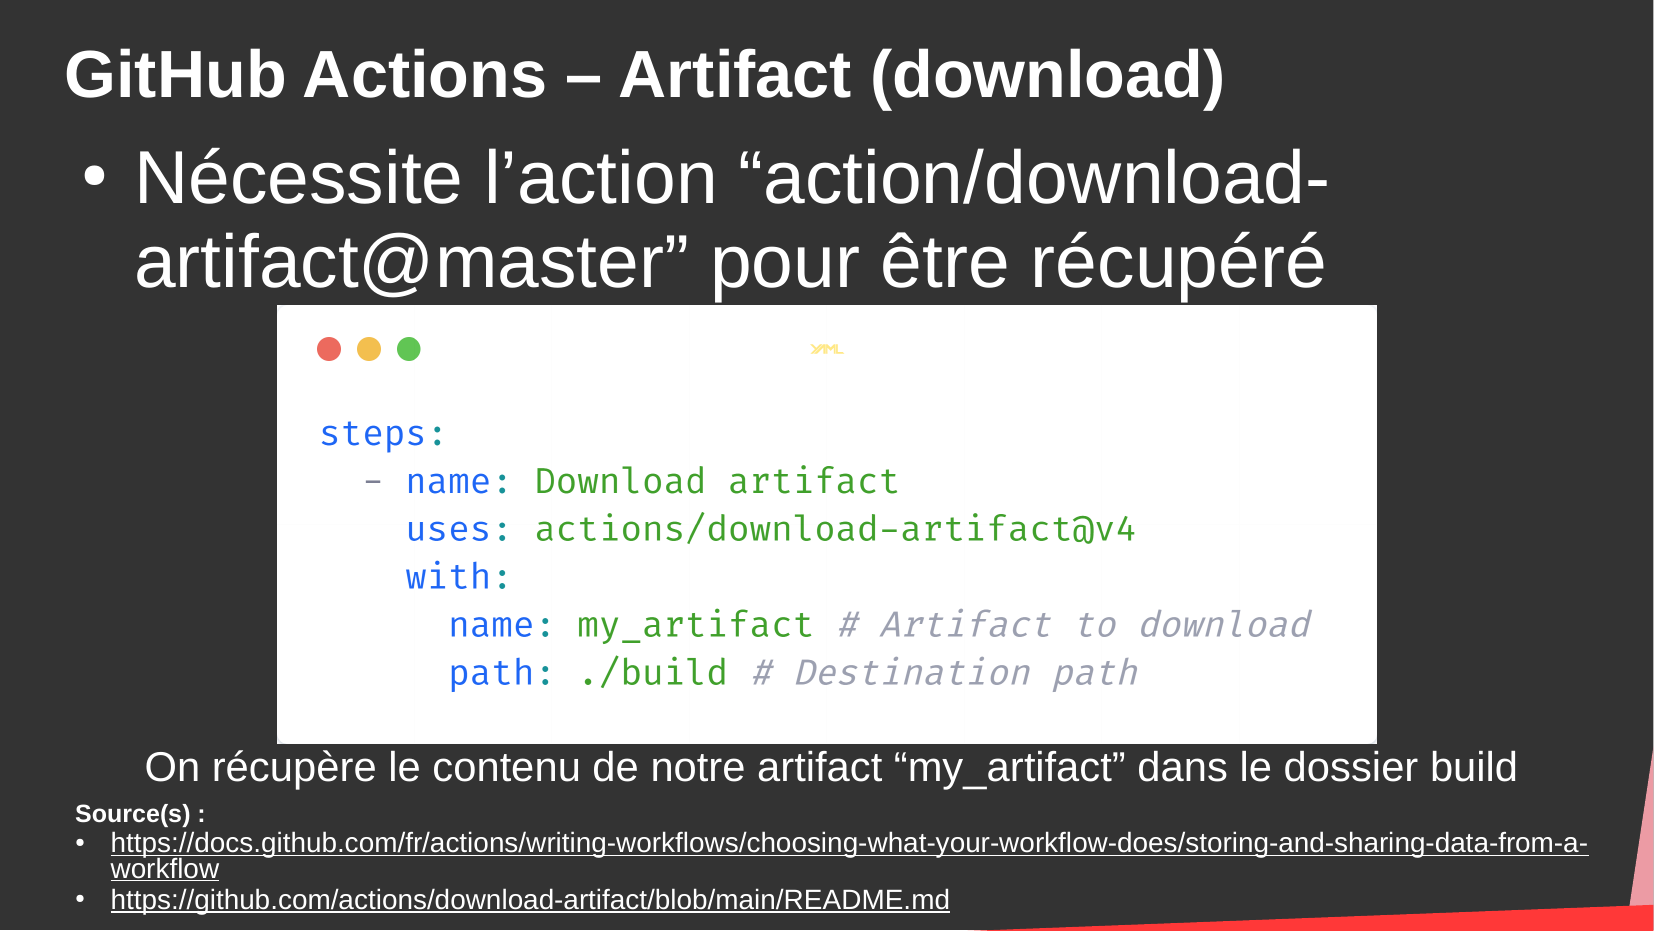

# GitHub Actions – Artifact (download)
Nécessite l’action “action/download-artifact@master” pour être récupéré
On récupère le contenu de notre artifact “my_artifact” dans le dossier build
Source(s) :
https://docs.github.com/fr/actions/writing-workflows/choosing-what-your-workflow-does/storing-and-sharing-data-from-a-workflow
https://github.com/actions/download-artifact/blob/main/README.md